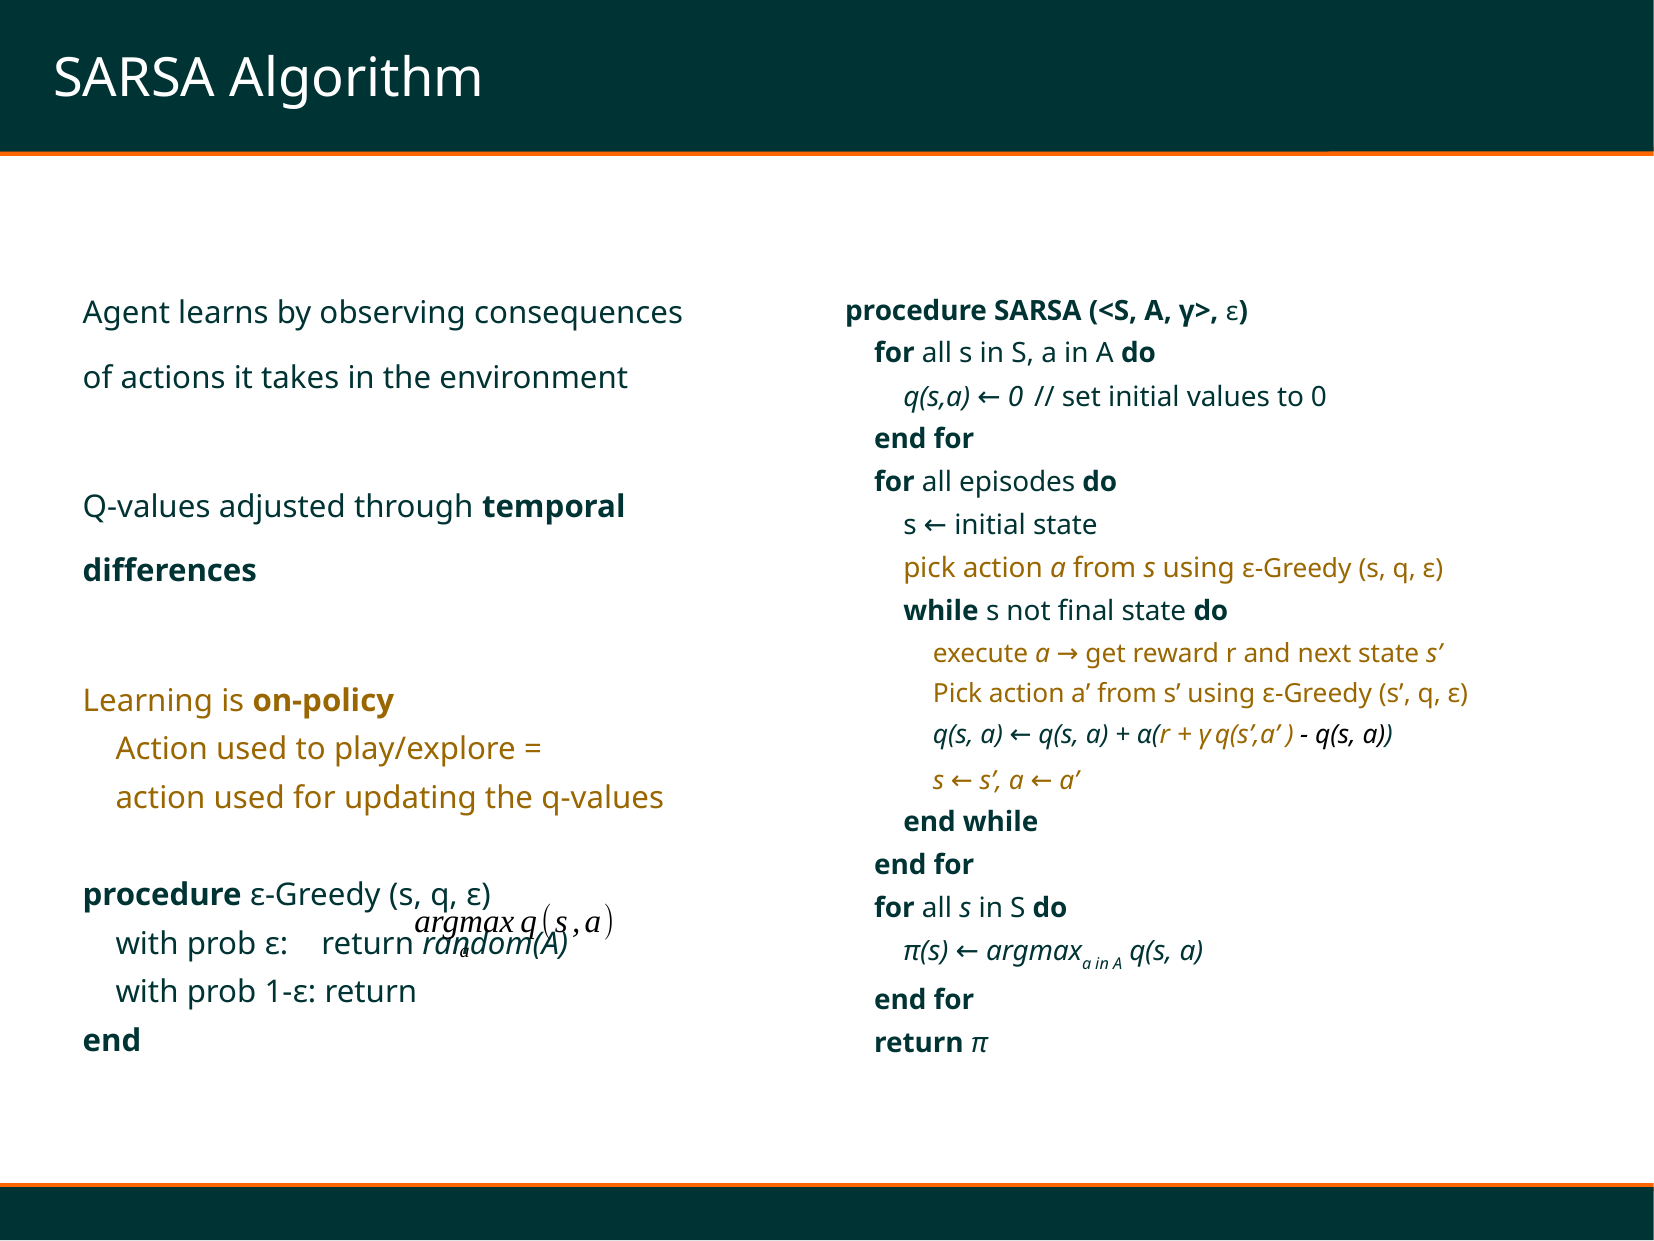

# SARSA Algorithm
Agent learns by observing consequences
of actions it takes in the environment
Q-values adjusted through temporal
differences
Learning is on-policy
 Action used to play/explore =
 action used for updating the q-values
procedure ε-Greedy (s, q, ε)
 with prob ε: return random(A)
 with prob 1-ε: return
end
procedure SARSA (<S, A, γ>, ε)
 for all s in S, a in A do
 q(s,a) ← 0		// set initial values to 0
 end for
 for all episodes do
 s ← initial state
 pick action a from s using ε-Greedy (s, q, ε)
 while s not final state do
 execute a → get reward r and next state s’
 Pick action a’ from s’ using ε-Greedy (s’, q, ε)
 q(s, a) ← q(s, a) + α(r + γ q(s’,a’ ) - q(s, a))
 s ← s’, a ← a’
 end while
 end for
 for all s in S do
 π(s) ← argmaxa in A q(s, a)
 end for
 return π